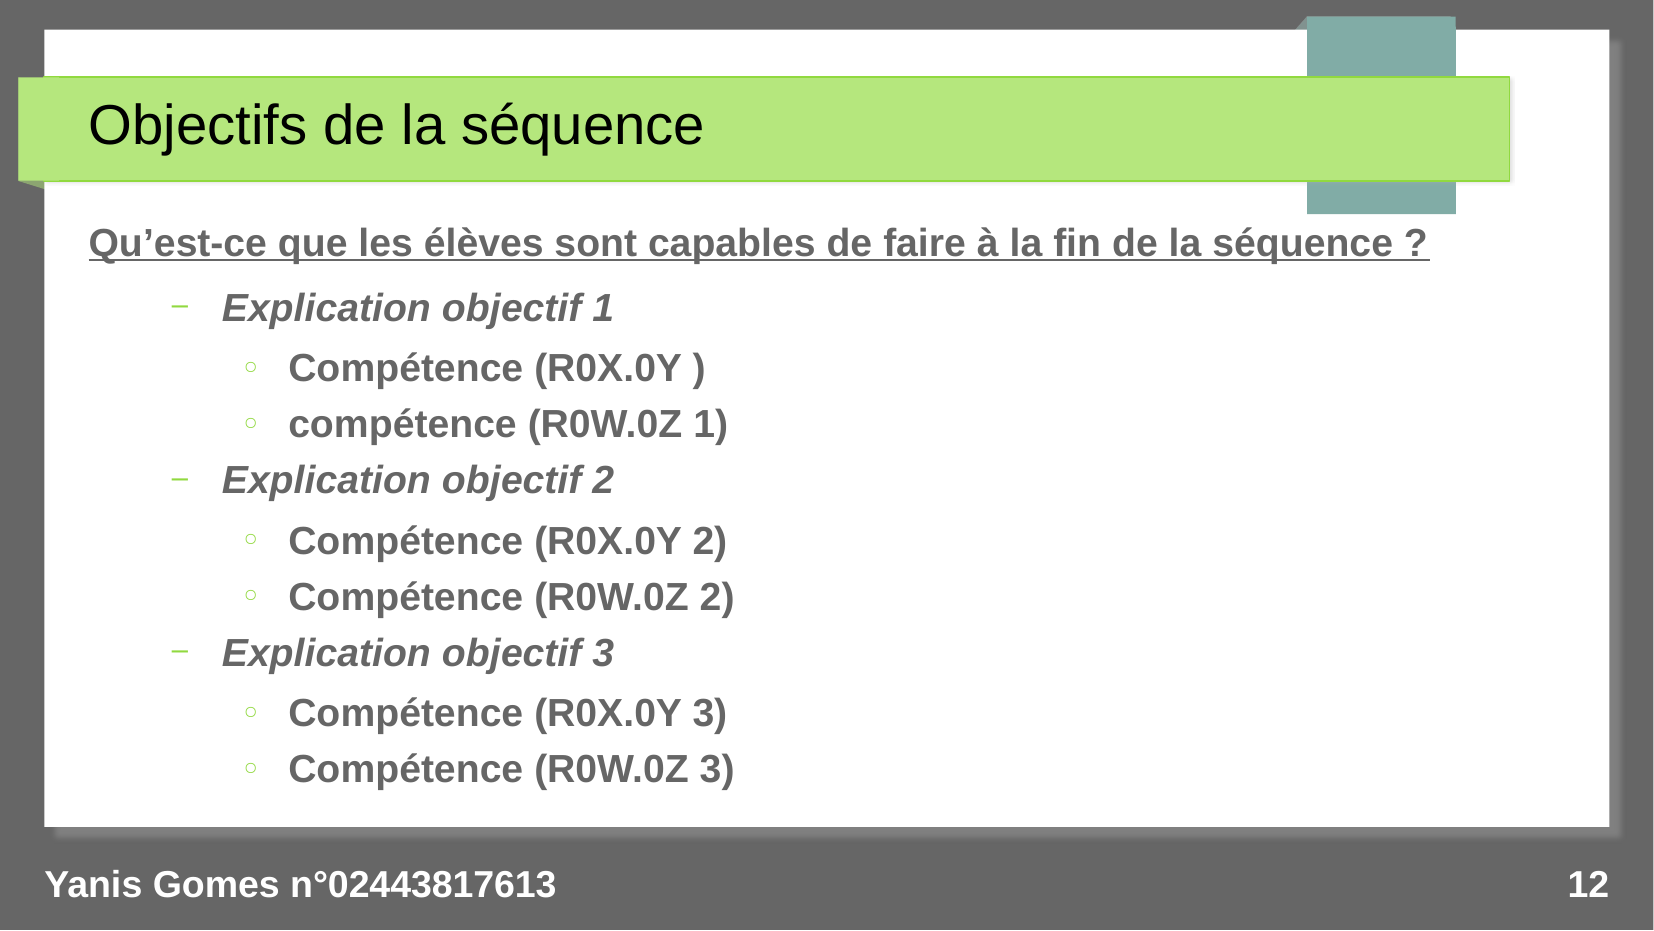

# Objectifs de la séquence
Qu’est-ce que les élèves sont capables de faire à la fin de la séquence ?
Explication objectif 1
Compétence (R0X.0Y )
compétence (R0W.0Z 1)
Explication objectif 2
Compétence (R0X.0Y 2)
Compétence (R0W.0Z 2)
Explication objectif 3
Compétence (R0X.0Y 3)
Compétence (R0W.0Z 3)
Yanis Gomes n°02443817613